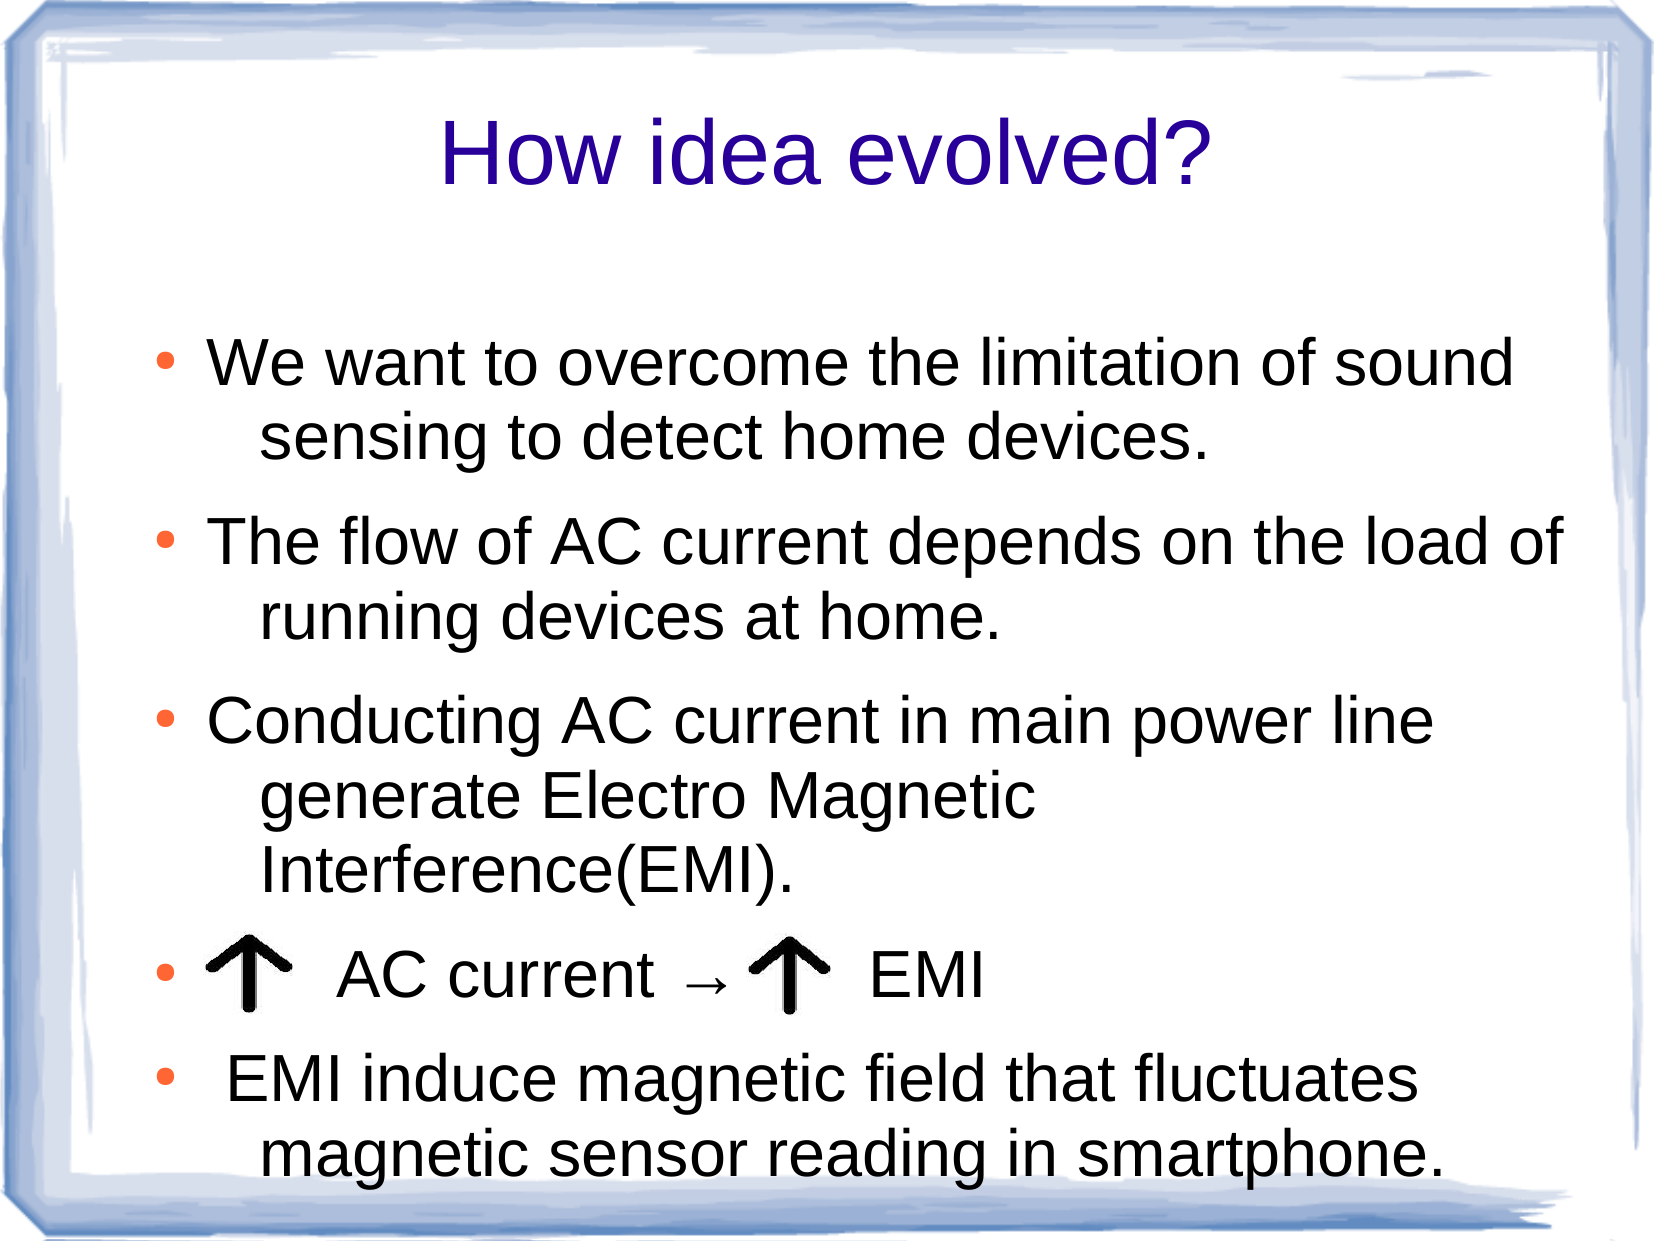

# How idea evolved?
We want to overcome the limitation of sound sensing to detect home devices.
The flow of AC current depends on the load of running devices at home.
Conducting AC current in main power line generate Electro Magnetic Interference(EMI).
 AC current → EMI
 EMI induce magnetic field that fluctuates magnetic sensor reading in smartphone.